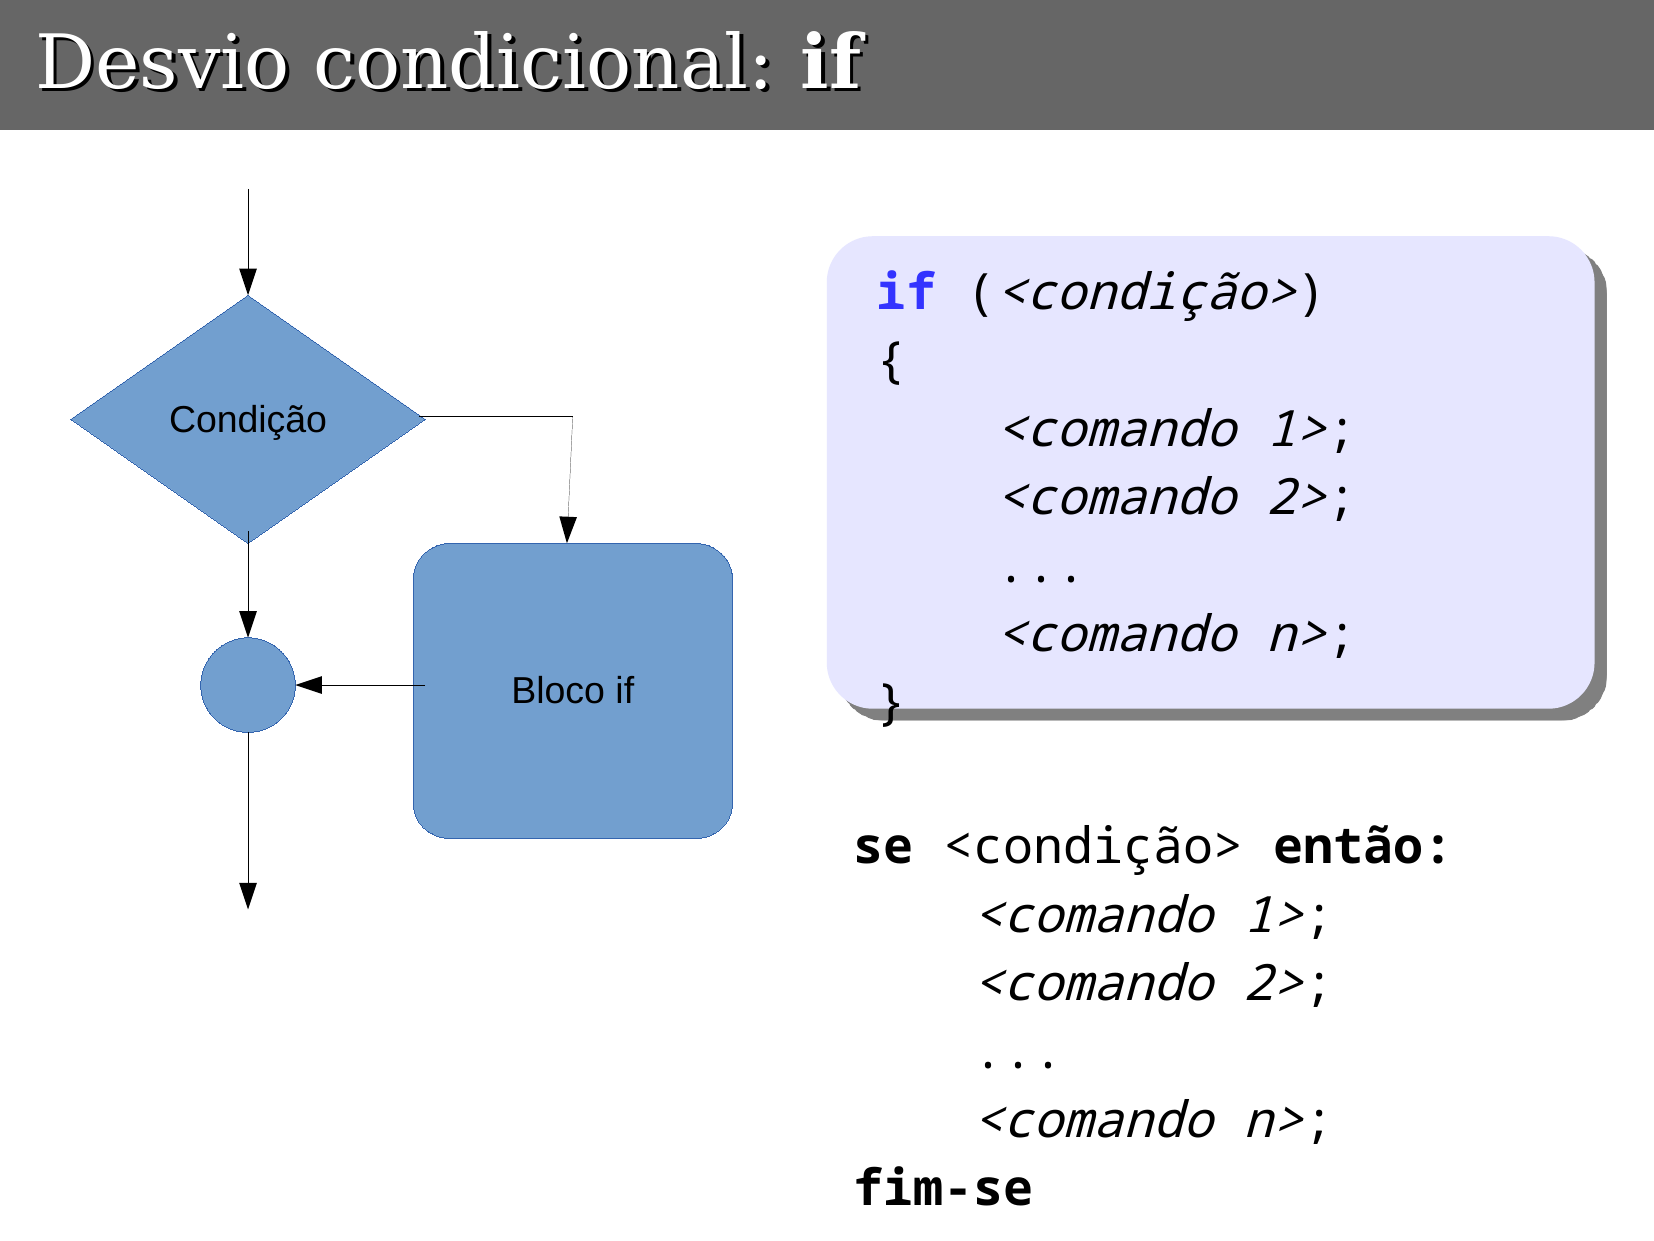

# Desvio condicional: if
if (<condição>)
{
 <comando 1>;
 <comando 2>;
 ...
 <comando n>;
}
Condição
Bloco if
se <condição> então:
 <comando 1>;
 <comando 2>;
 ...
 <comando n>;
fim-se